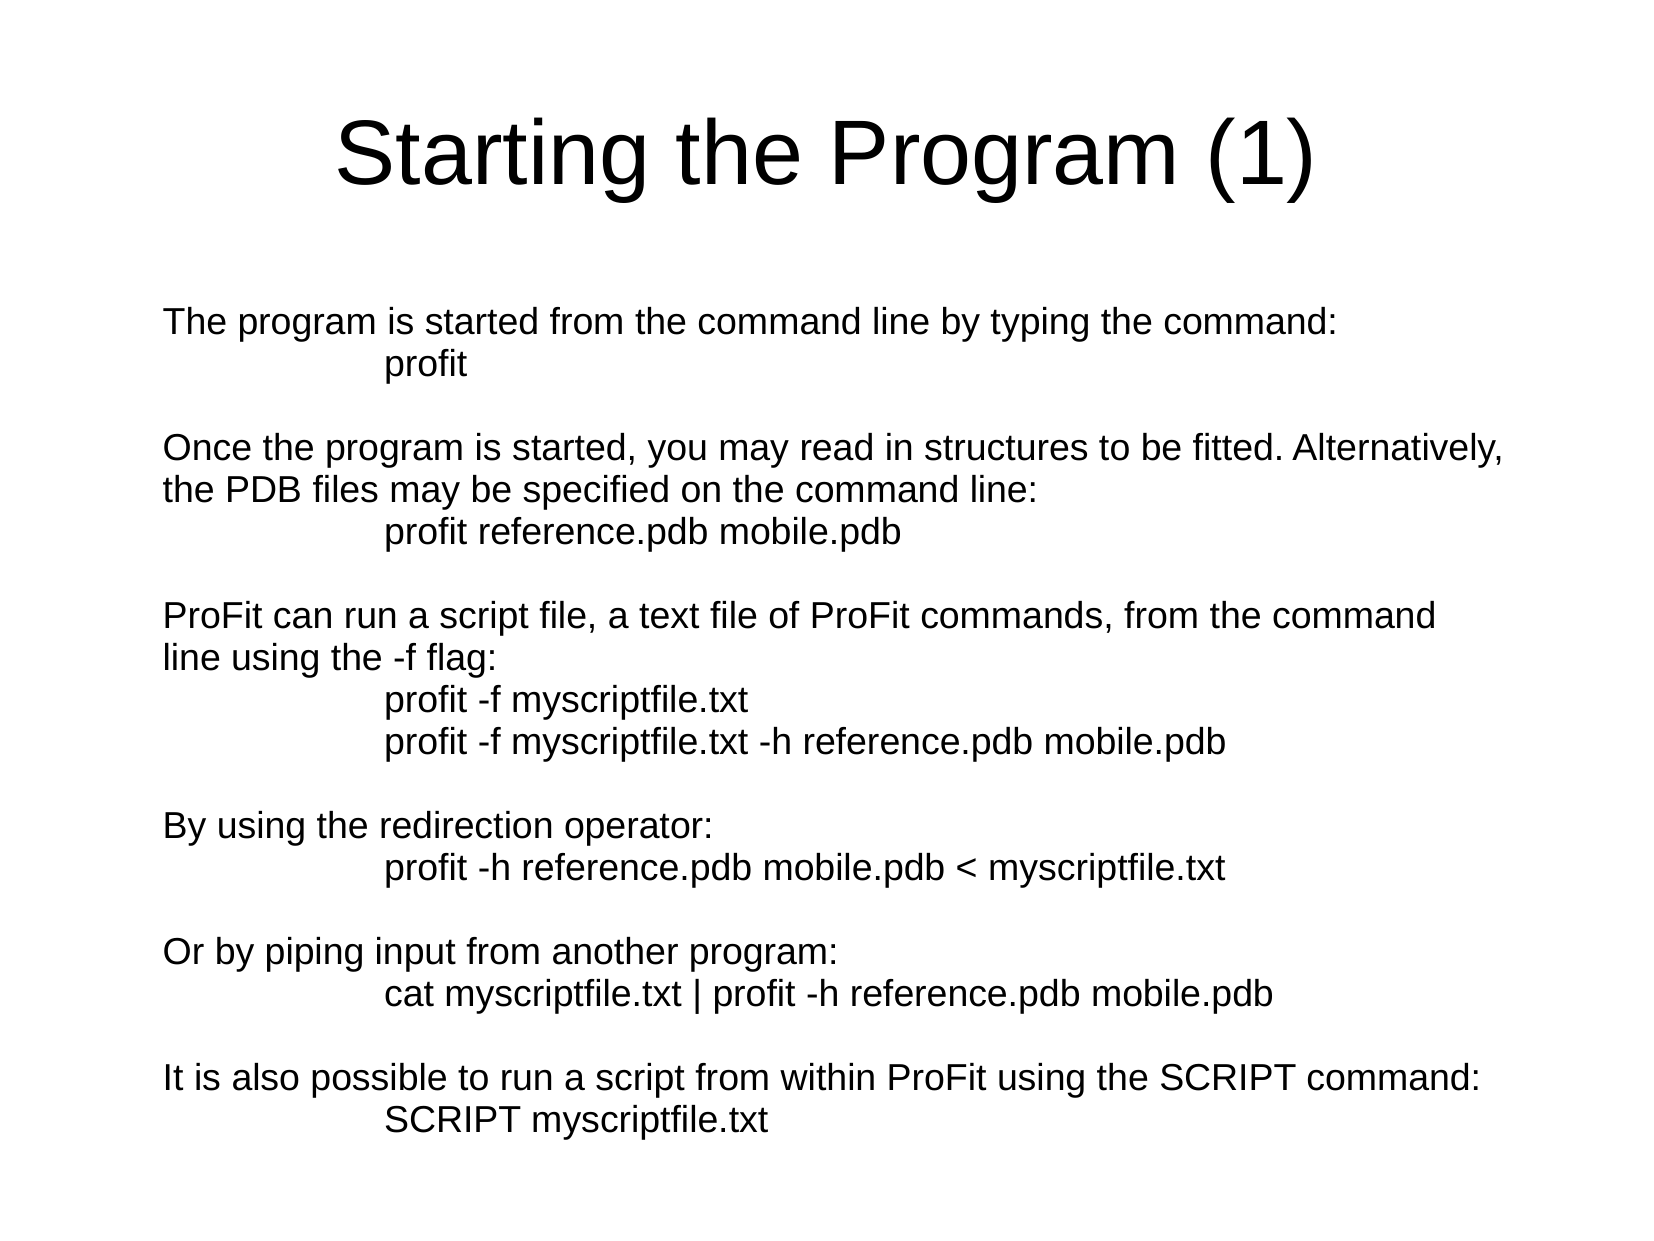

# Starting the Program (1)
The program is started from the command line by typing the command:
			profit
Once the program is started, you may read in structures to be fitted. Alternatively,
the PDB files may be specified on the command line:
			profit reference.pdb mobile.pdb
ProFit can run a script file, a text file of ProFit commands, from the command
line using the -f flag:
			profit -f myscriptfile.txt
			profit -f myscriptfile.txt -h reference.pdb mobile.pdb
By using the redirection operator:
			profit -h reference.pdb mobile.pdb < myscriptfile.txt
Or by piping input from another program:
			cat myscriptfile.txt | profit -h reference.pdb mobile.pdb
It is also possible to run a script from within ProFit using the SCRIPT command:
			SCRIPT myscriptfile.txt